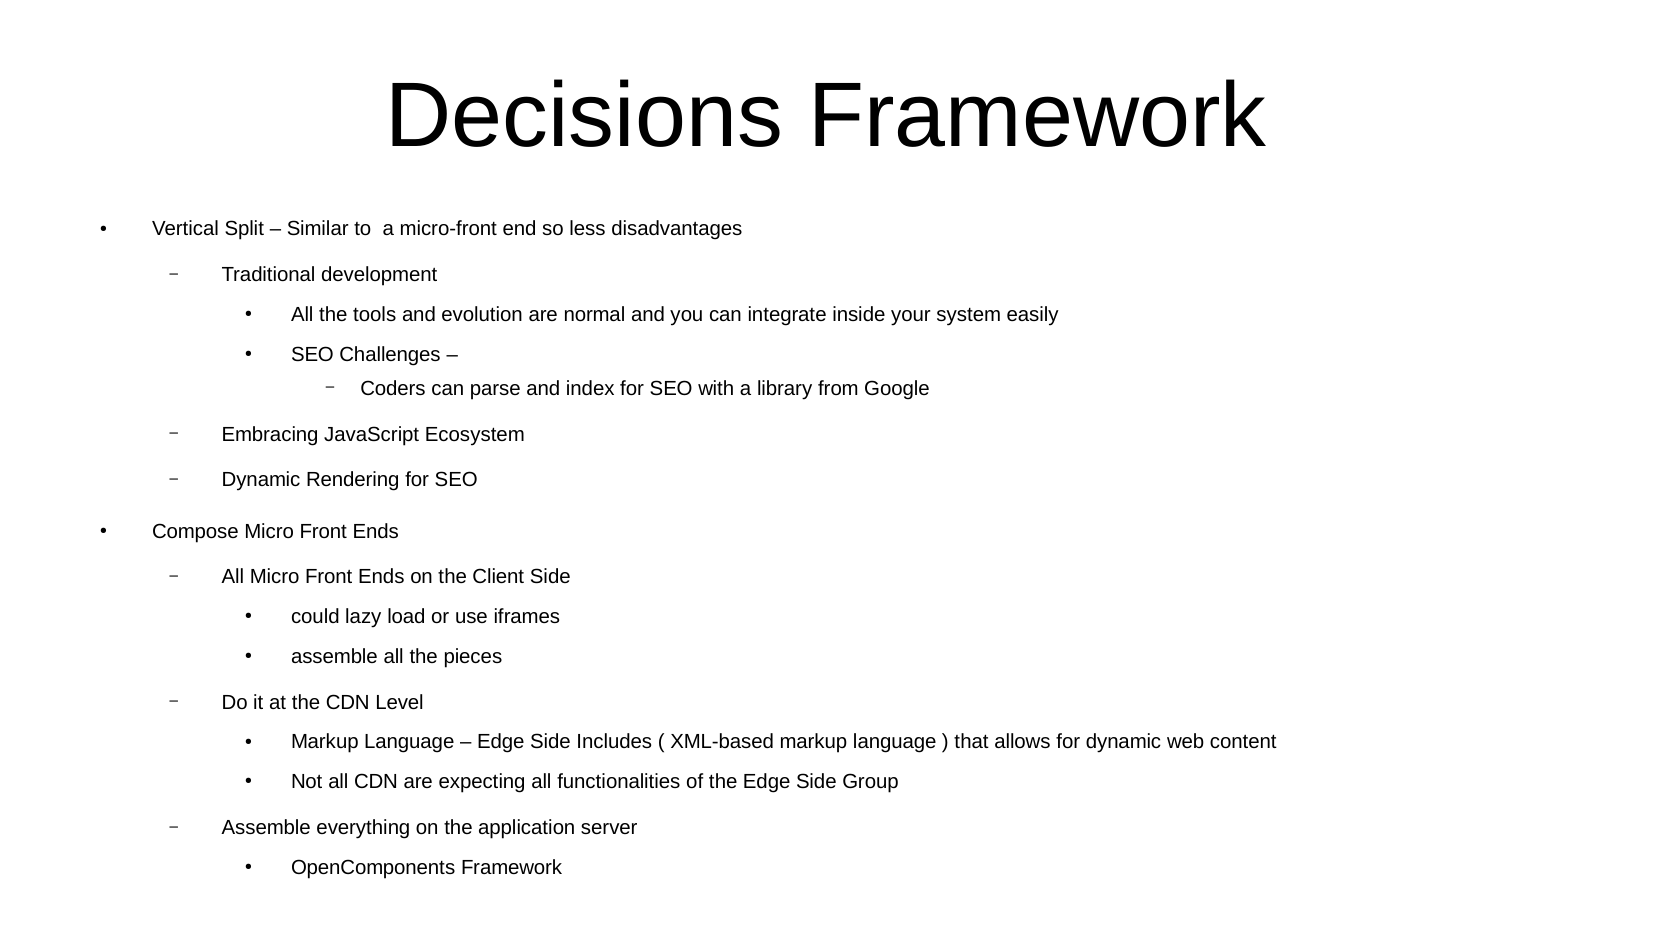

# Decisions Framework
Vertical Split – Similar to a micro-front end so less disadvantages
Traditional development
All the tools and evolution are normal and you can integrate inside your system easily
SEO Challenges –
Coders can parse and index for SEO with a library from Google
Embracing JavaScript Ecosystem
Dynamic Rendering for SEO
Compose Micro Front Ends
All Micro Front Ends on the Client Side
could lazy load or use iframes
assemble all the pieces
Do it at the CDN Level
Markup Language – Edge Side Includes ( XML-based markup language ) that allows for dynamic web content
Not all CDN are expecting all functionalities of the Edge Side Group
Assemble everything on the application server
OpenComponents Framework